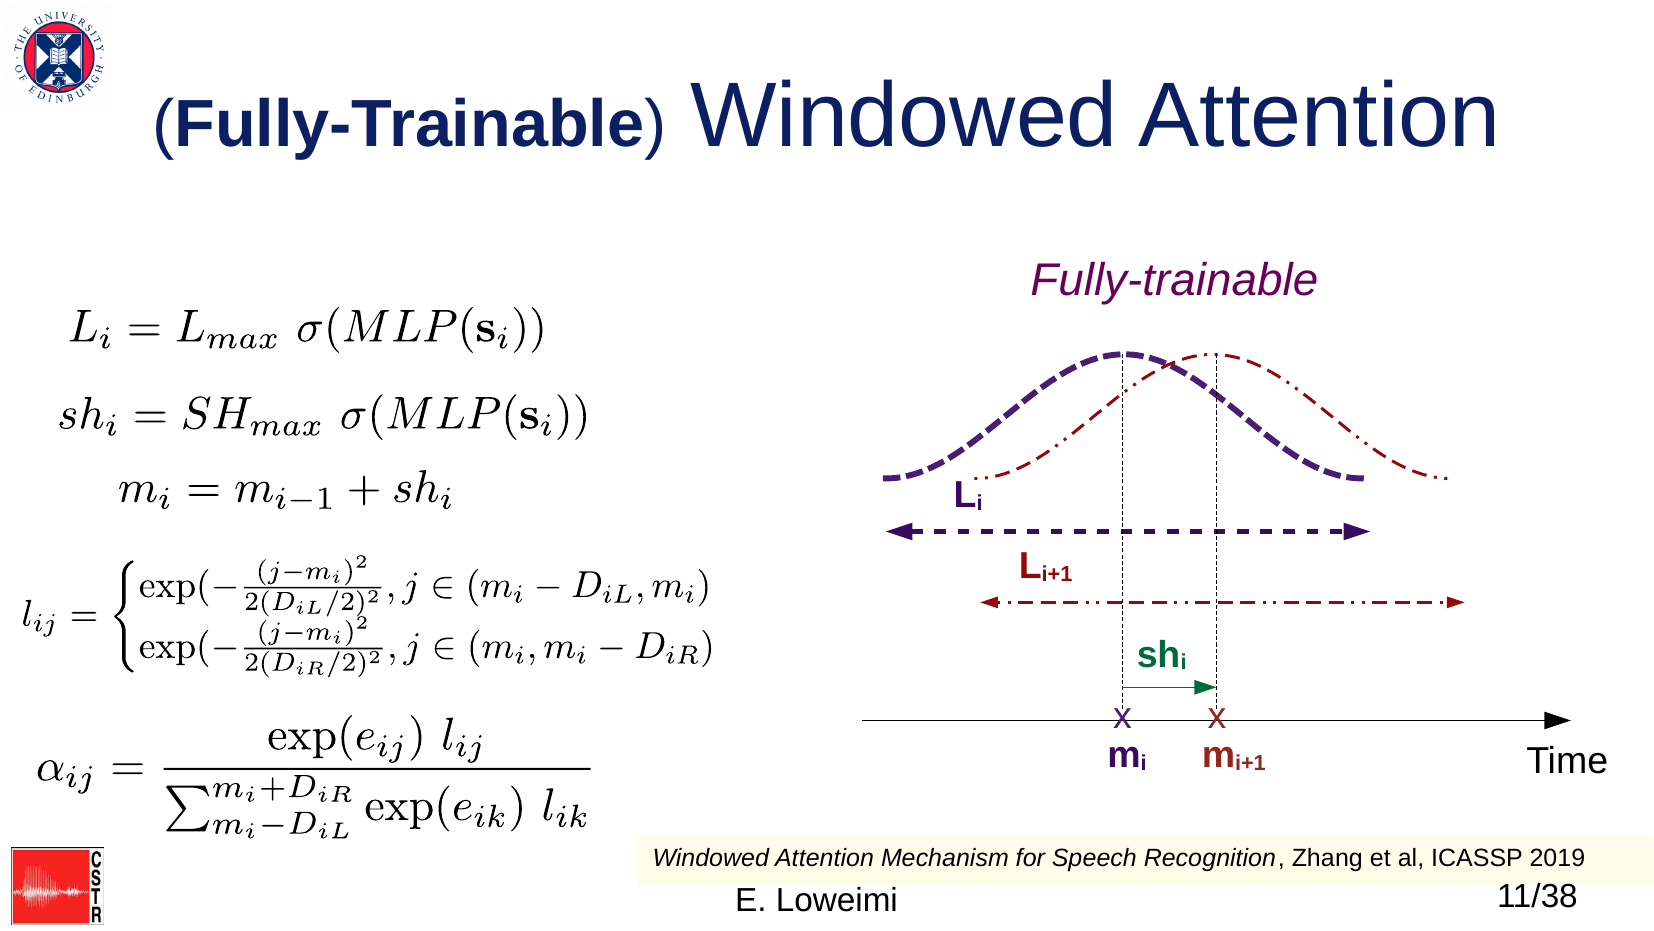

# (Fully-Trainable) Windowed Attention
Fully-trainable
Li
Li+1
shi
x
x
mi
mi+1
Time
Windowed Attention Mechanism for Speech Recognition, Zhang et al, ICASSP 2019
11/38
E. Loweimi